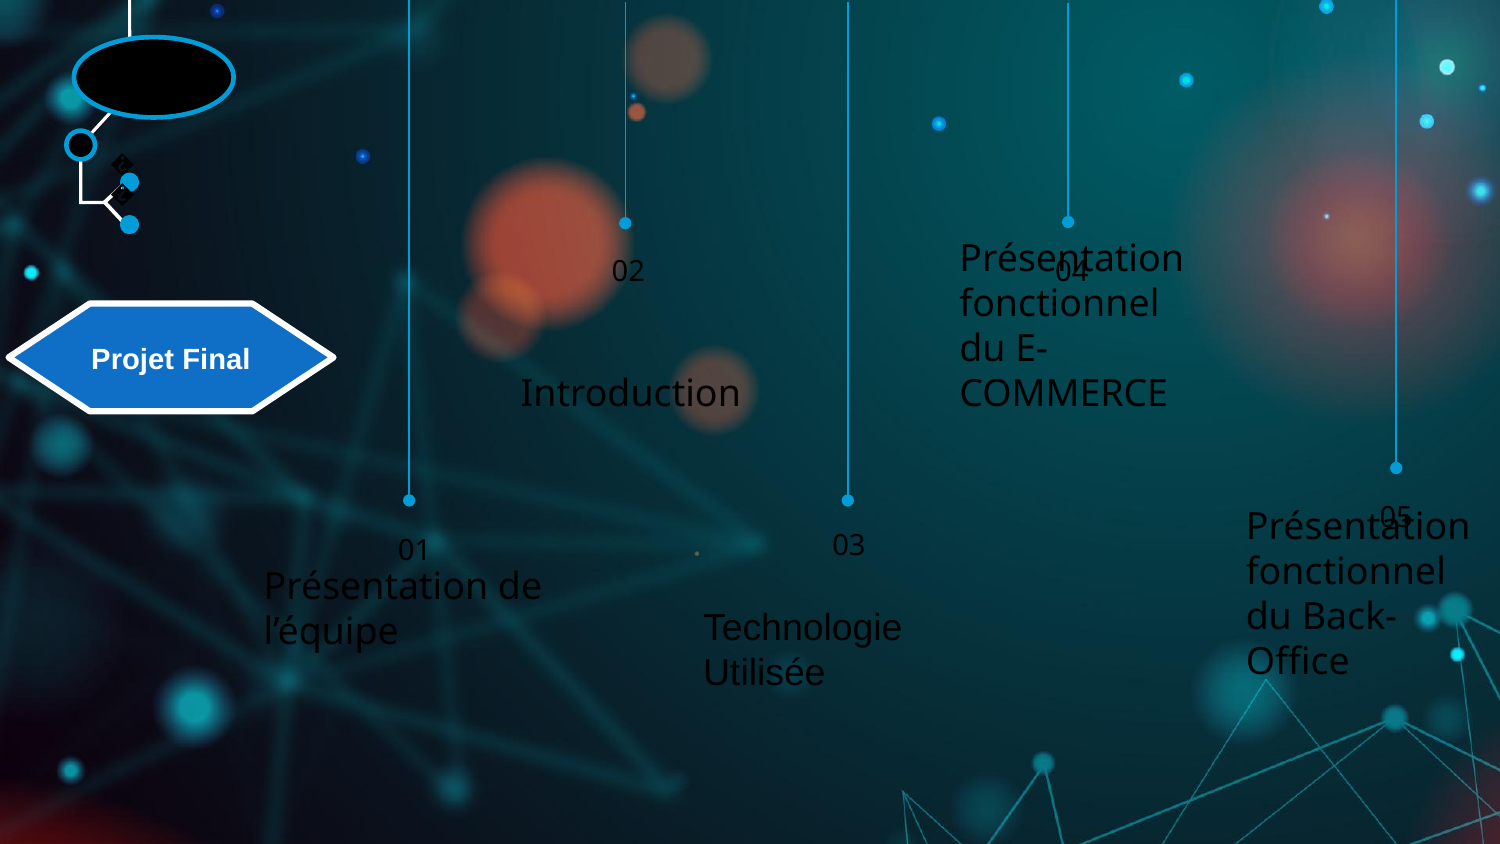

PLAN
🠺
🠺
02
04
Introduction
Présentation fonctionnel du E-COMMERCE
Projet Final
05
03
# 01
Présentation fonctionnel du Back-Office
Présentation de l’équipe
Technologie Utilisée